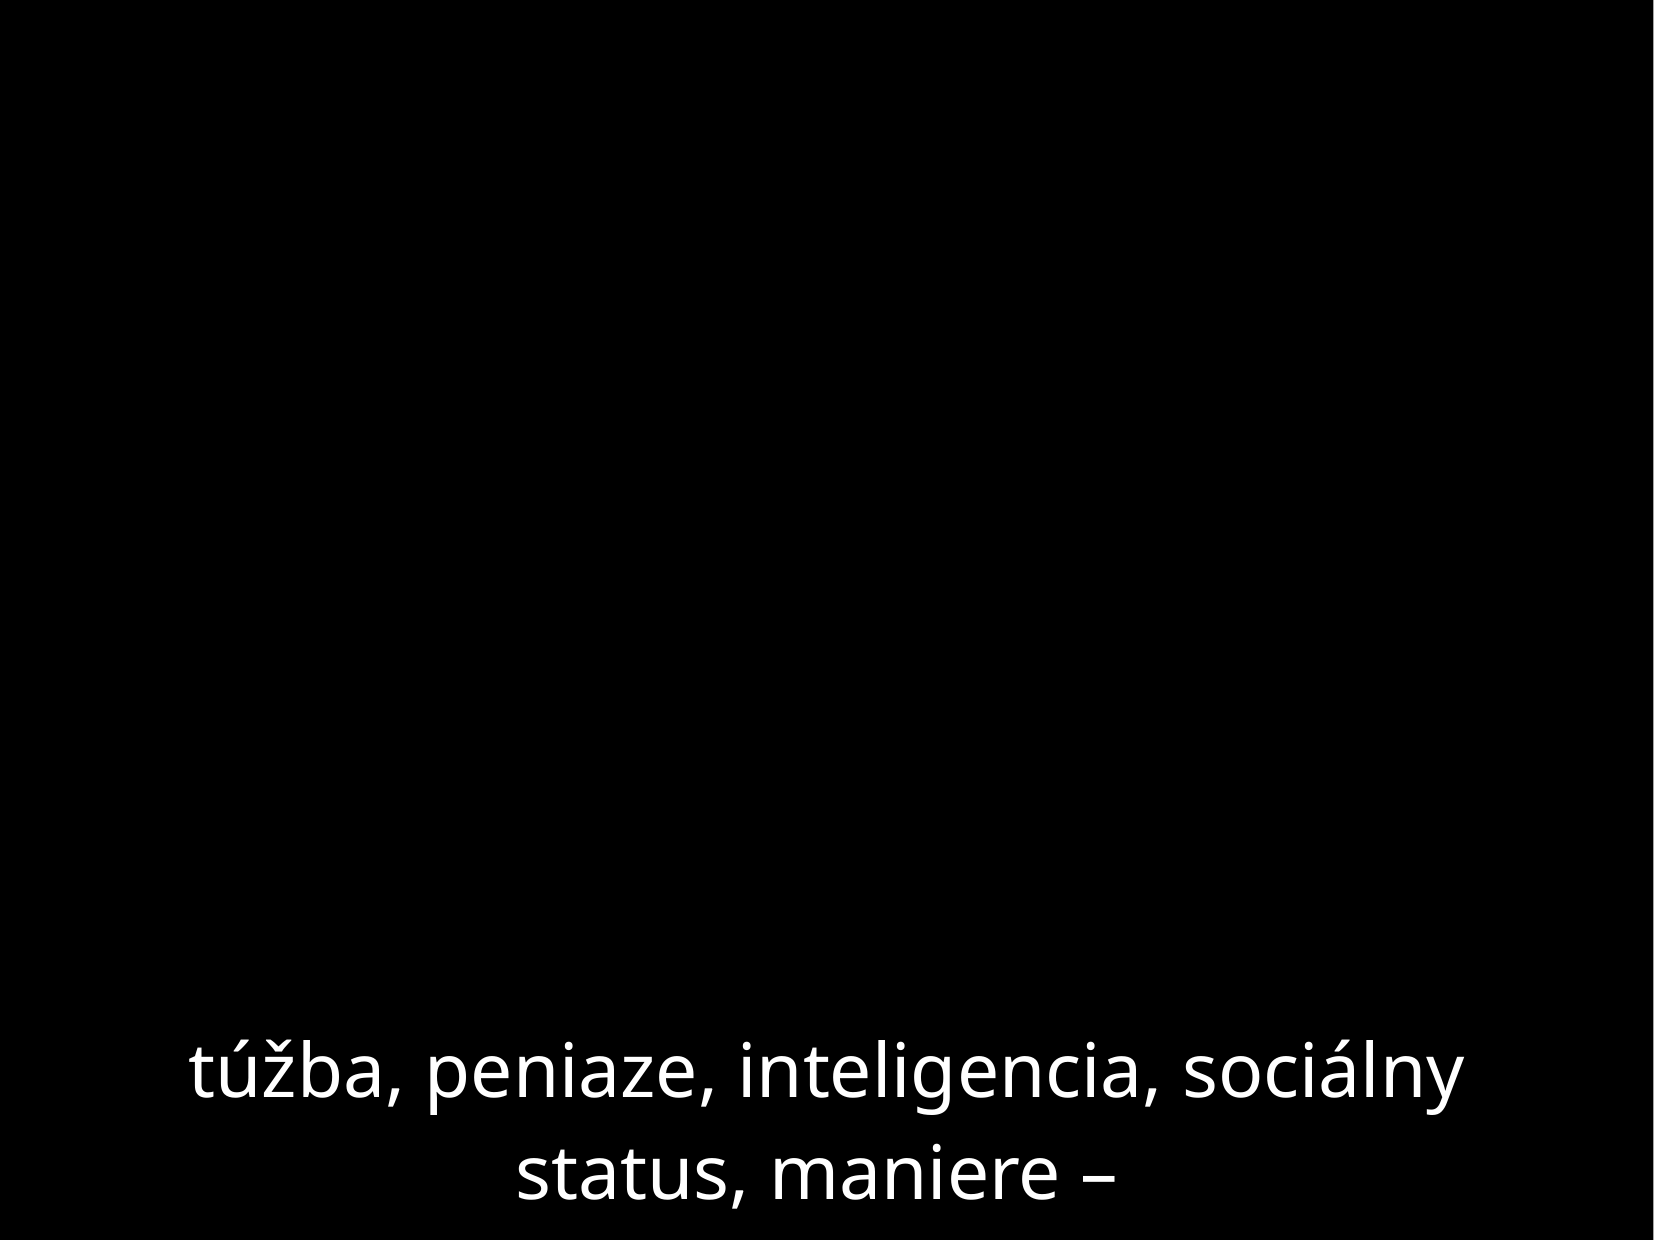

# túžba, peniaze, inteligencia, sociálny status, maniere –